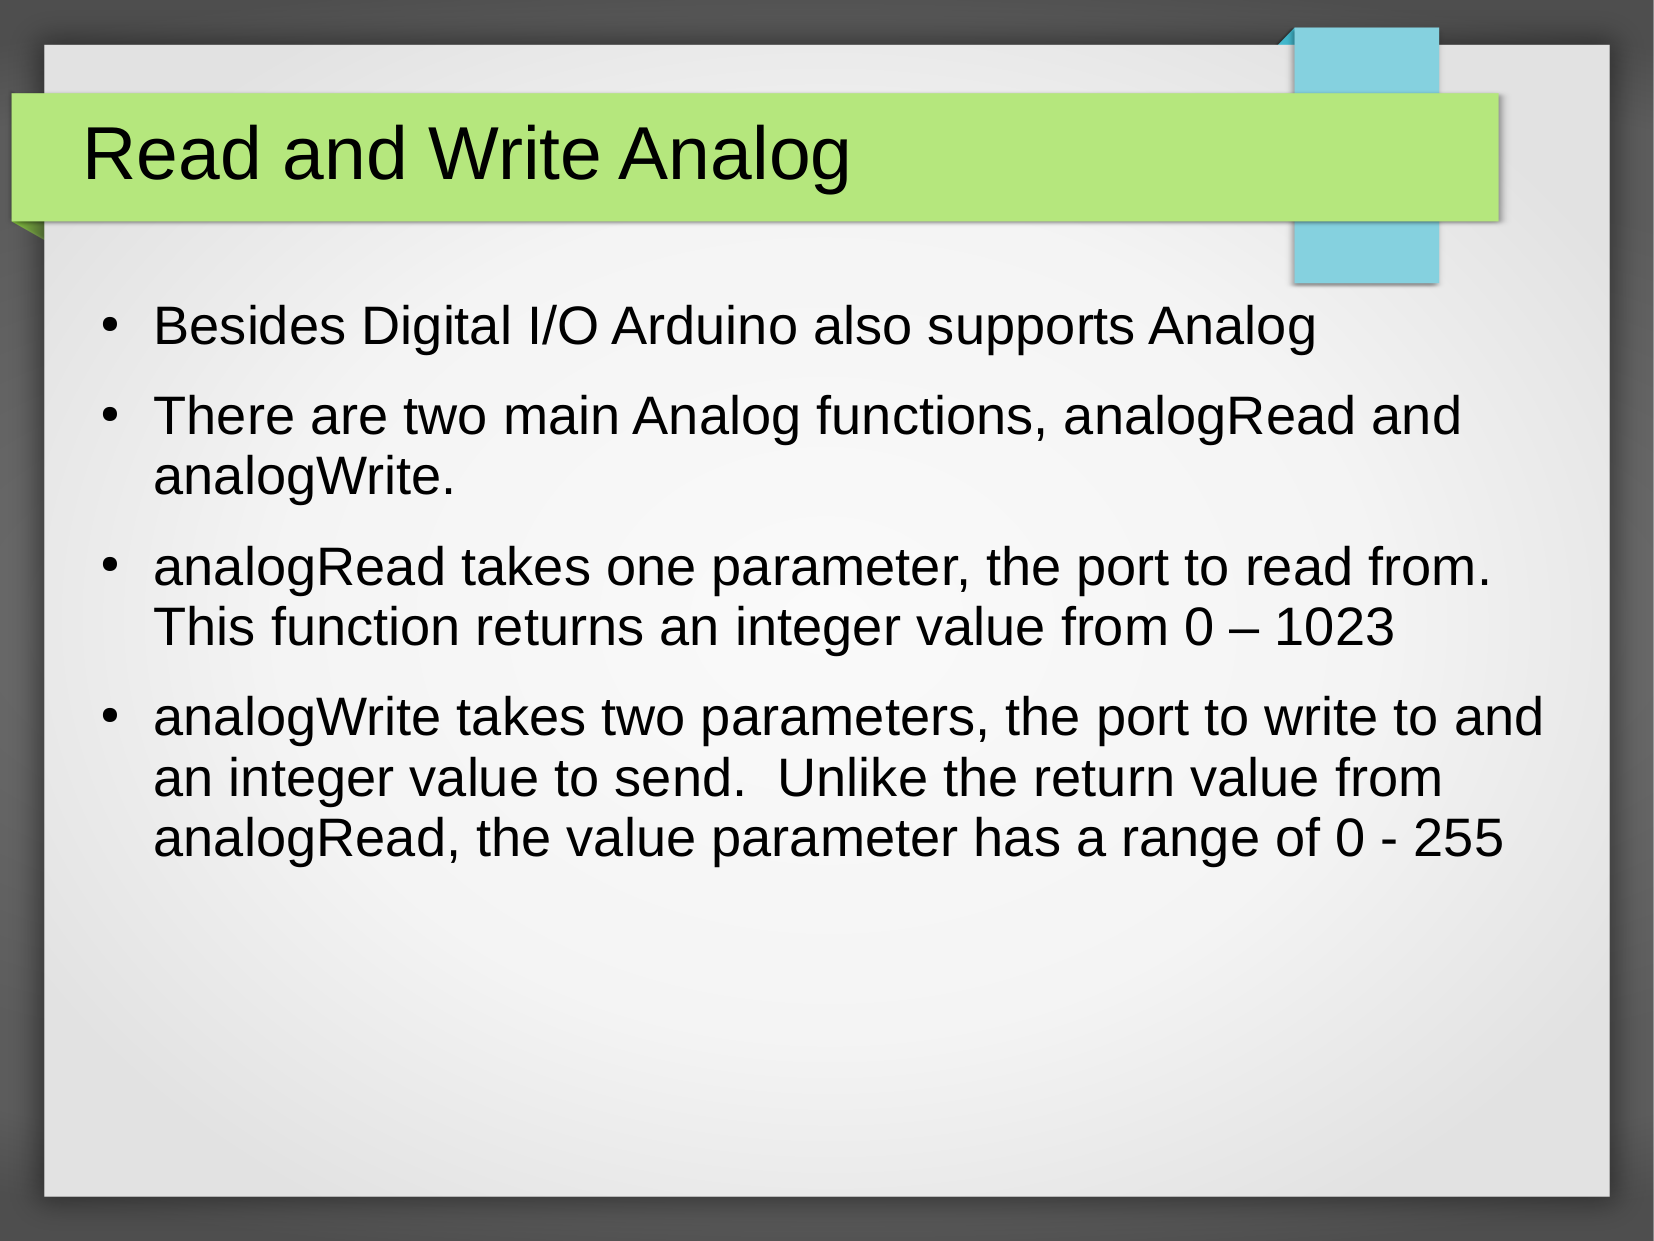

# Read and Write Analog
Besides Digital I/O Arduino also supports Analog
There are two main Analog functions, analogRead and analogWrite.
analogRead takes one parameter, the port to read from. This function returns an integer value from 0 – 1023
analogWrite takes two parameters, the port to write to and an integer value to send. Unlike the return value from analogRead, the value parameter has a range of 0 - 255